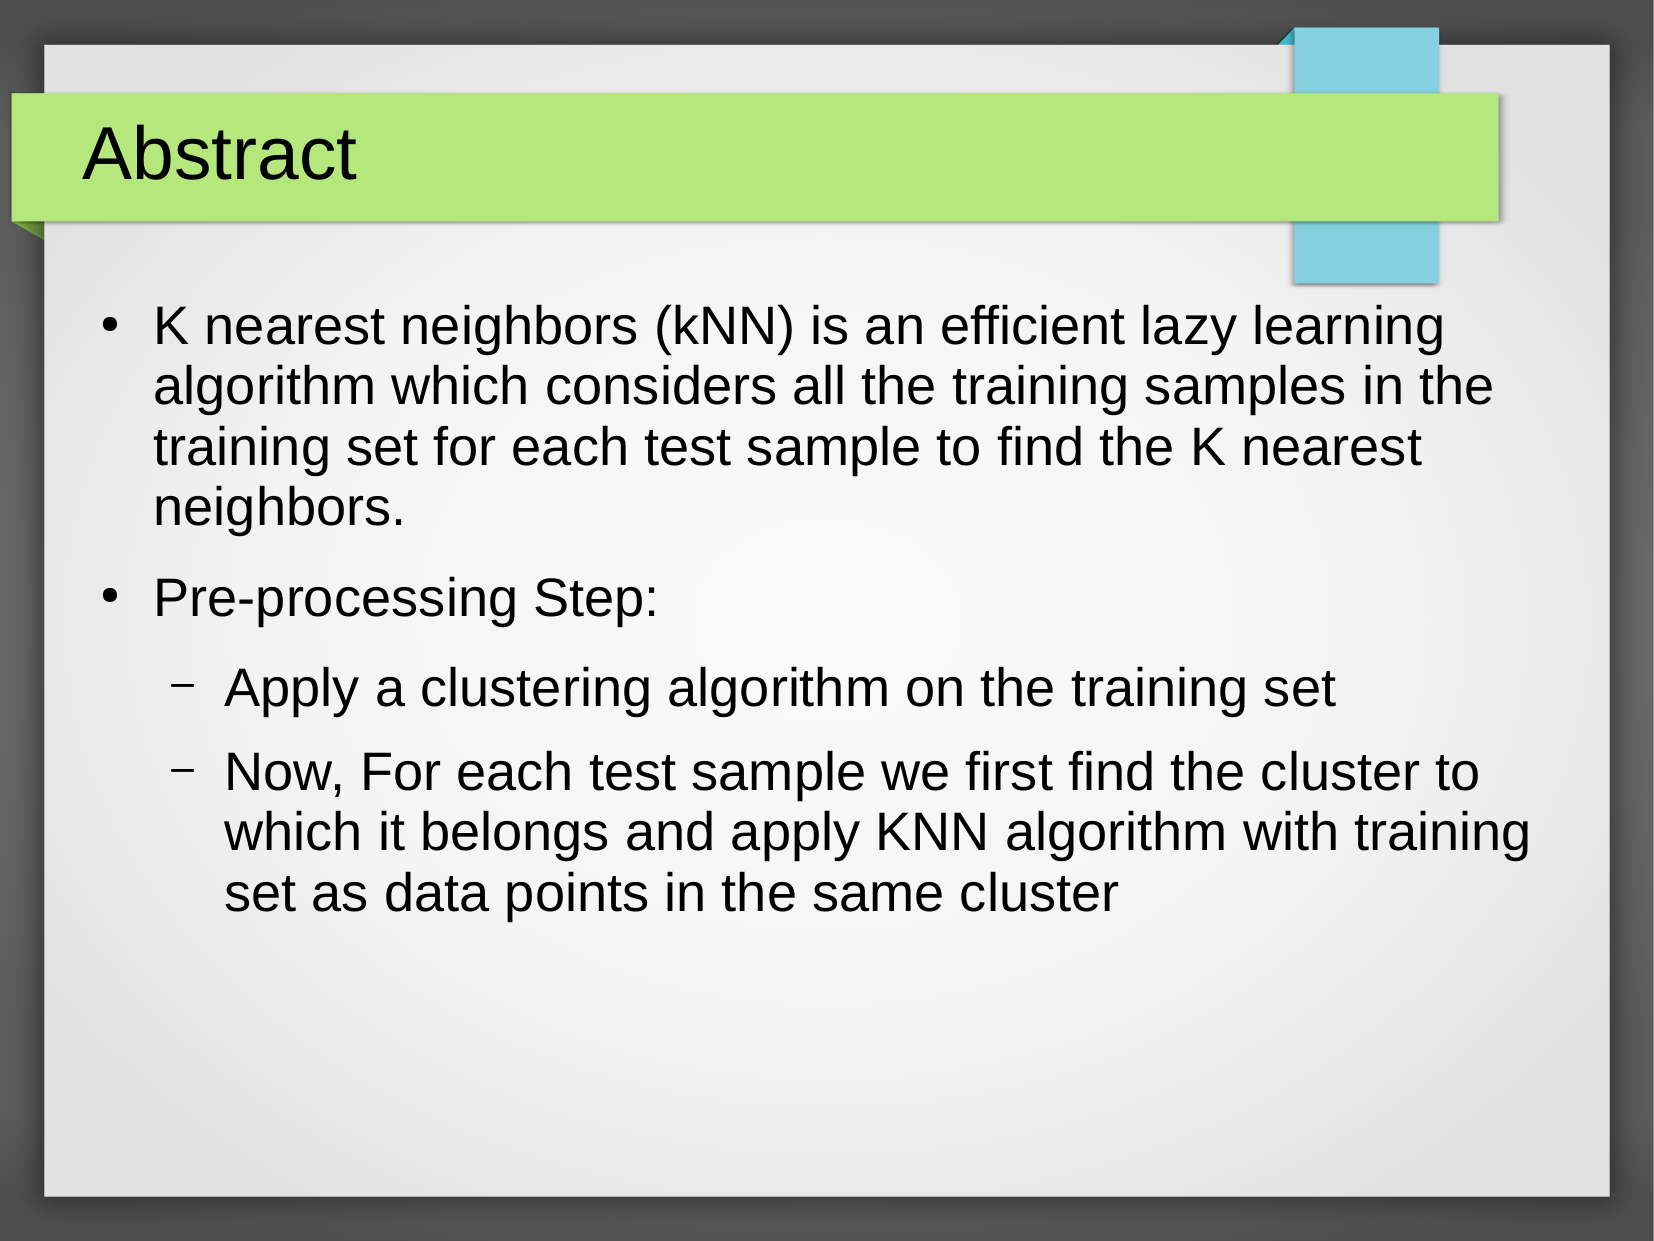

# Abstract
K nearest neighbors (kNN) is an efficient lazy learning algorithm which considers all the training samples in the training set for each test sample to find the K nearest neighbors.
Pre-processing Step:
Apply a clustering algorithm on the training set
Now, For each test sample we first find the cluster to which it belongs and apply KNN algorithm with training set as data points in the same cluster